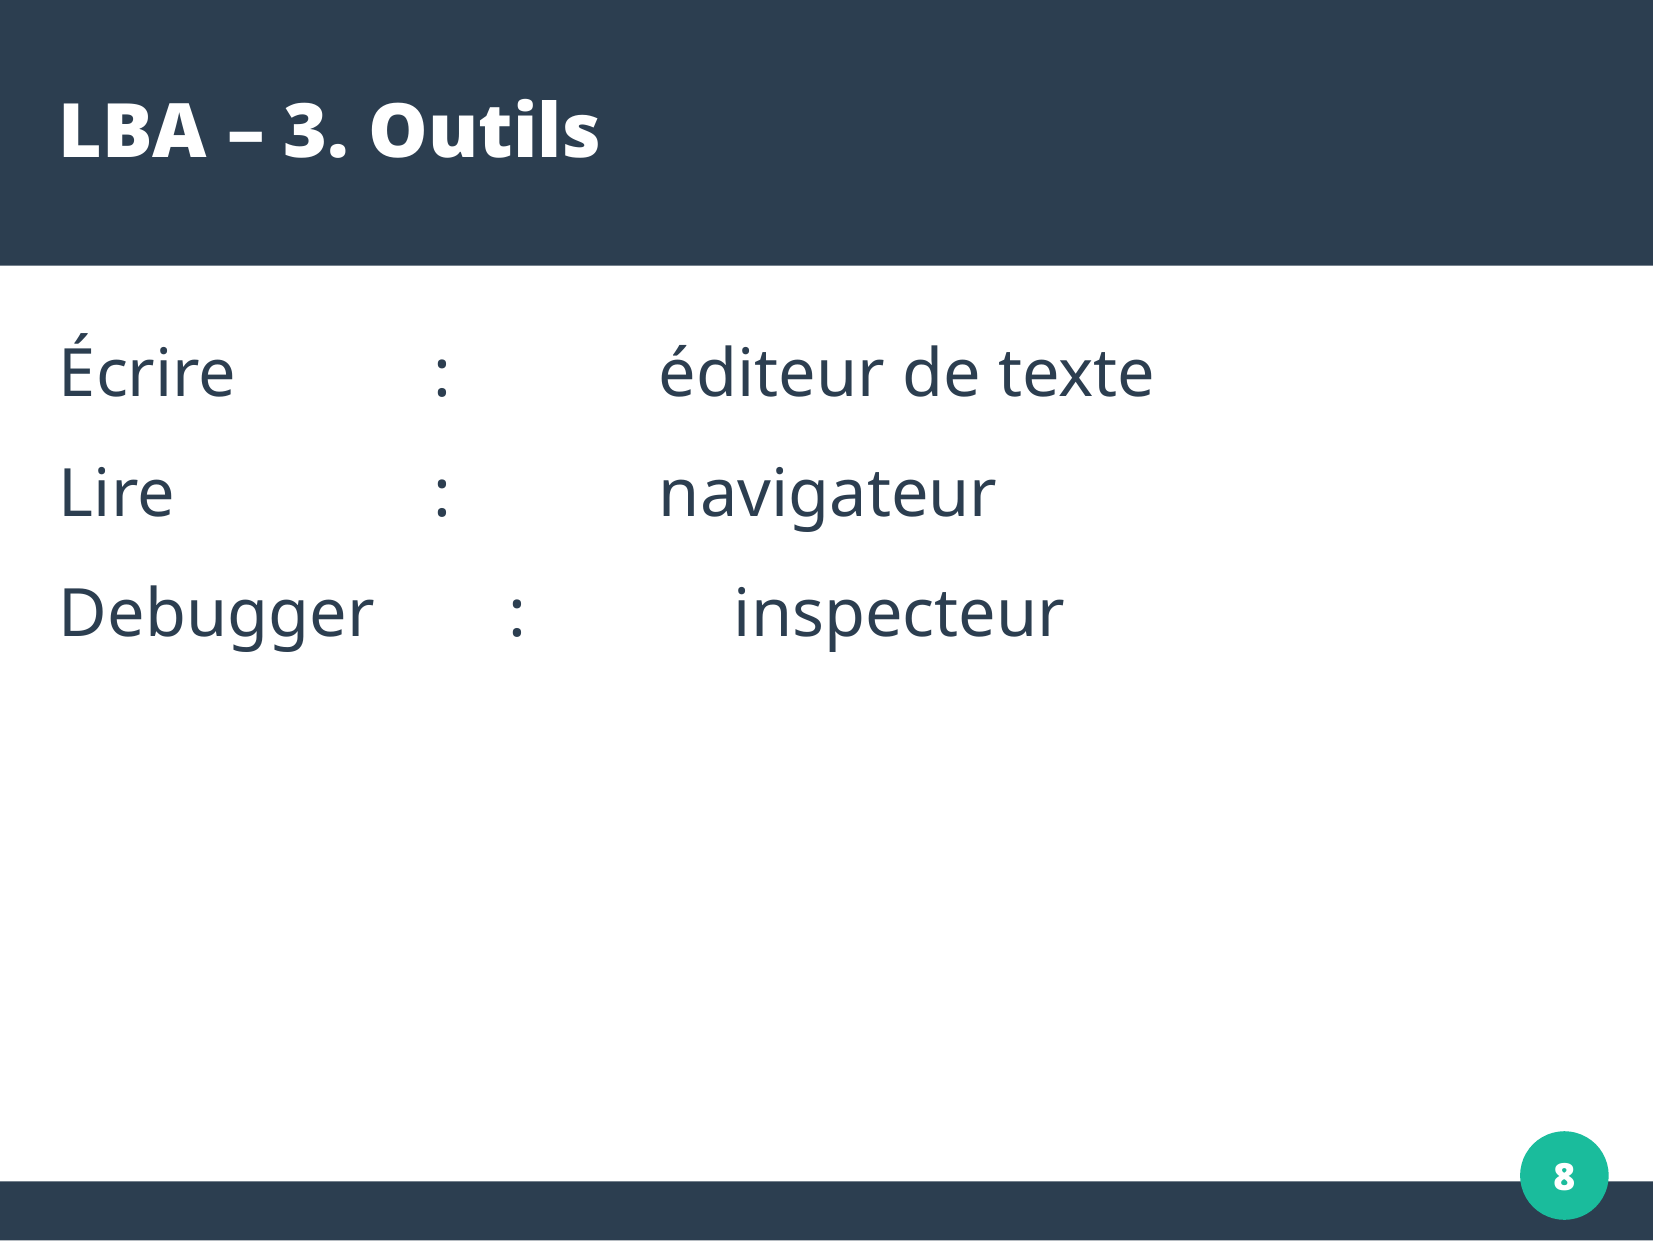

# LBA – 3. Outils
Écrire 			: 			éditeur de texte
Lire 				:			navigateur
Debugger		:			inspecteur
8